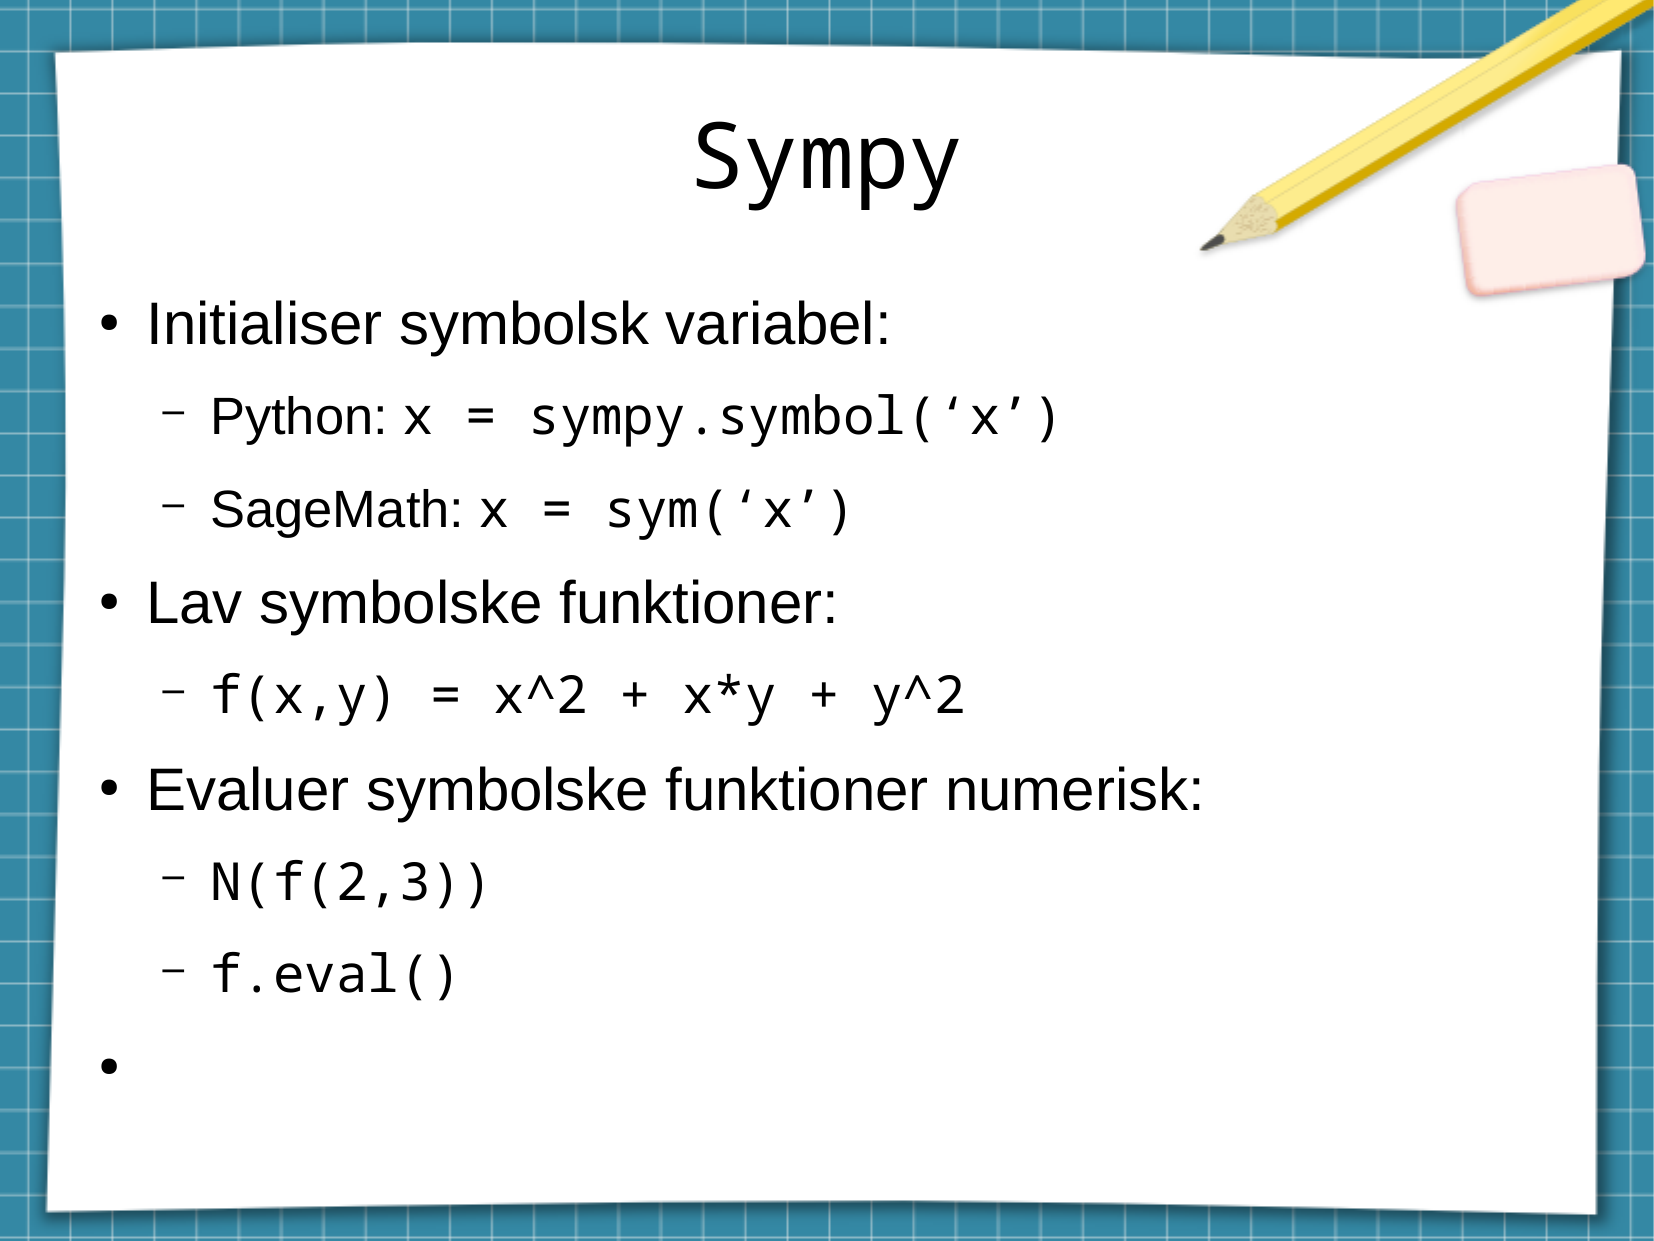

# Sympy
Initialiser symbolsk variabel:
Python: x = sympy.symbol(‘x’)
SageMath: x = sym(‘x’)
Lav symbolske funktioner:
f(x,y) = x^2 + x*y + y^2
Evaluer symbolske funktioner numerisk:
N(f(2,3))
f.eval()